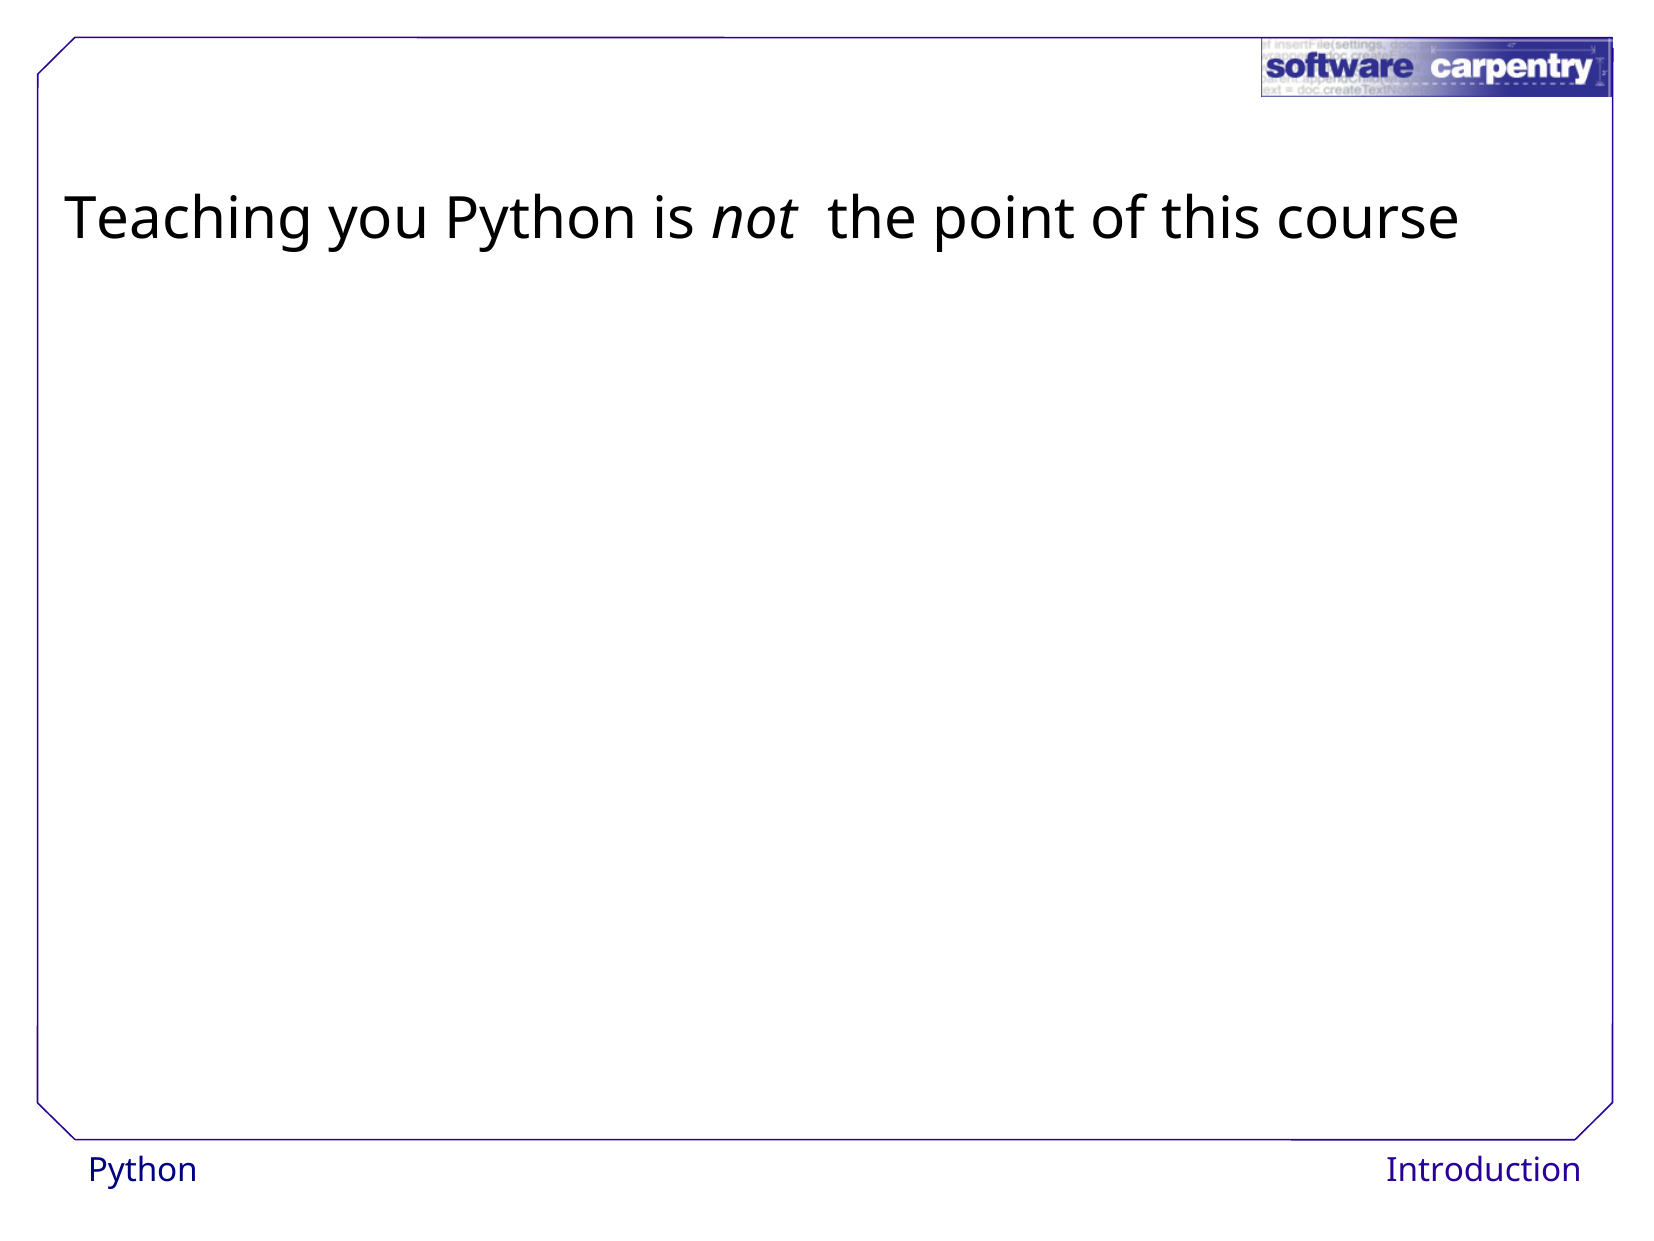

Teaching you Python is not the point of this course